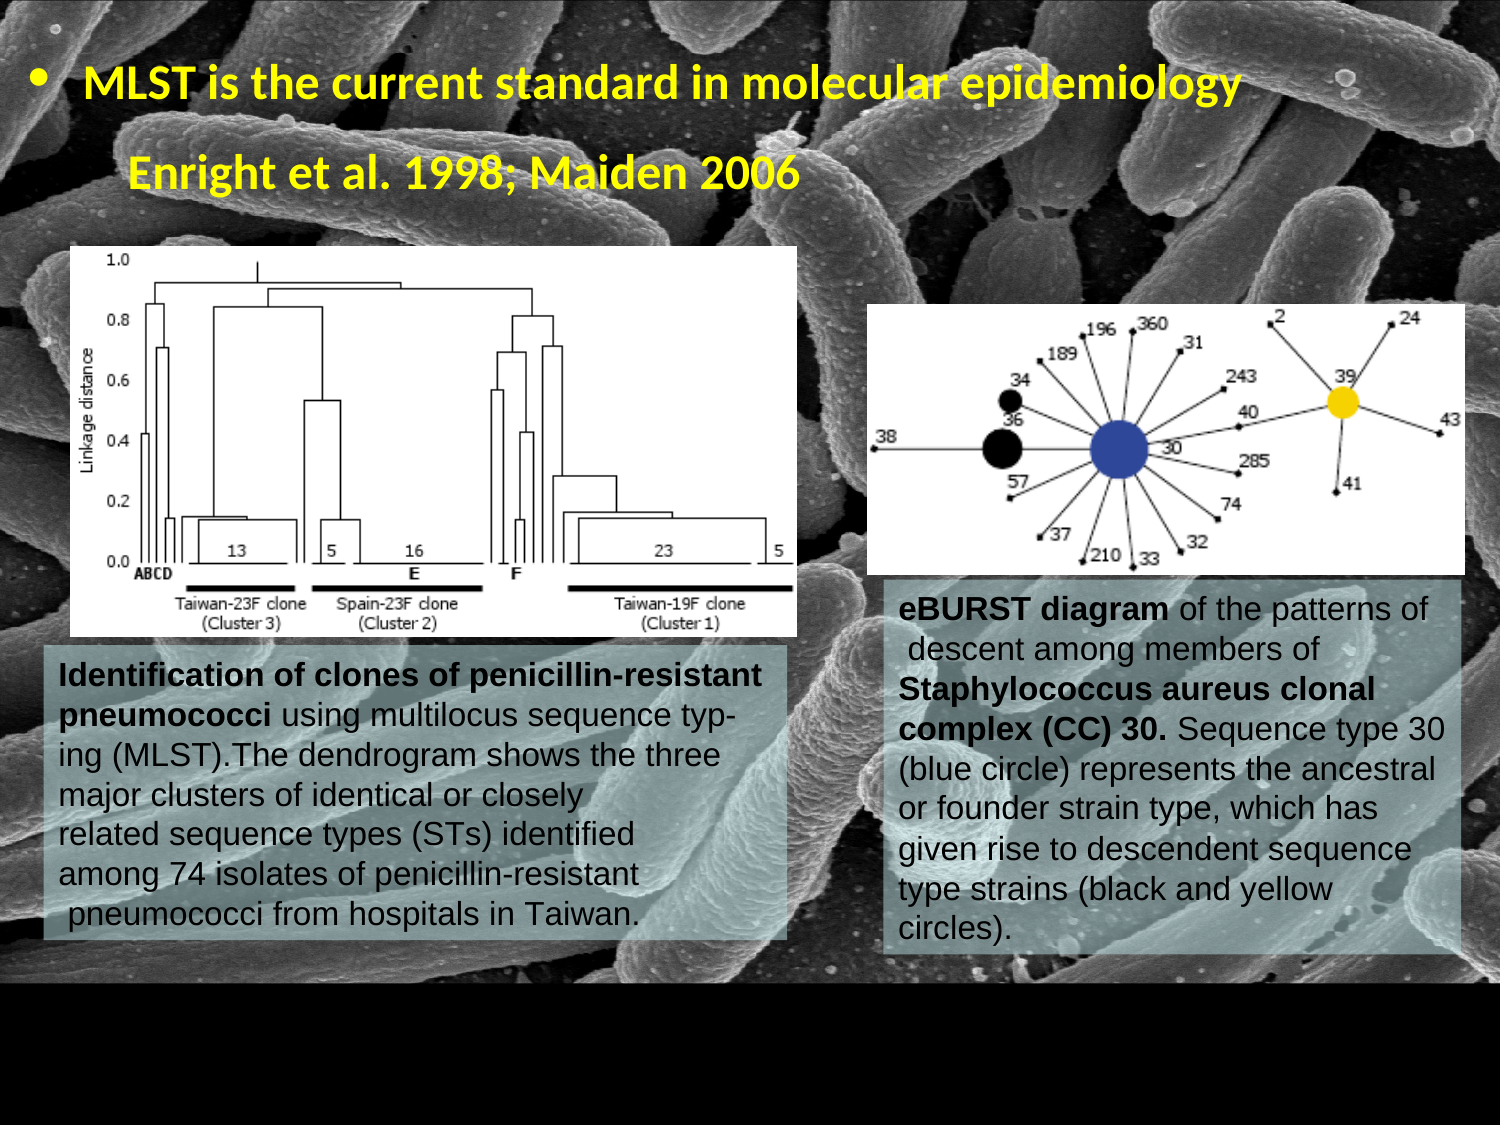

MLST is the current standard in molecular epidemiology
 Enright et al. 1998; Maiden 2006
eBURST diagram of the patterns of
 descent among members of
Staphylococcus aureus clonal
complex (CC) 30. Sequence type 30
(blue circle) represents the ancestral
or founder strain type, which has
given rise to descendent sequence
type strains (black and yellow
circles).
Identification of clones of penicillin-resistant
pneumococci using multilocus sequence typ-
ing (MLST).The dendrogram shows the three
major clusters of identical or closely
related sequence types (STs) identified
among 74 isolates of penicillin-resistant
 pneumococci from hospitals in Taiwan.